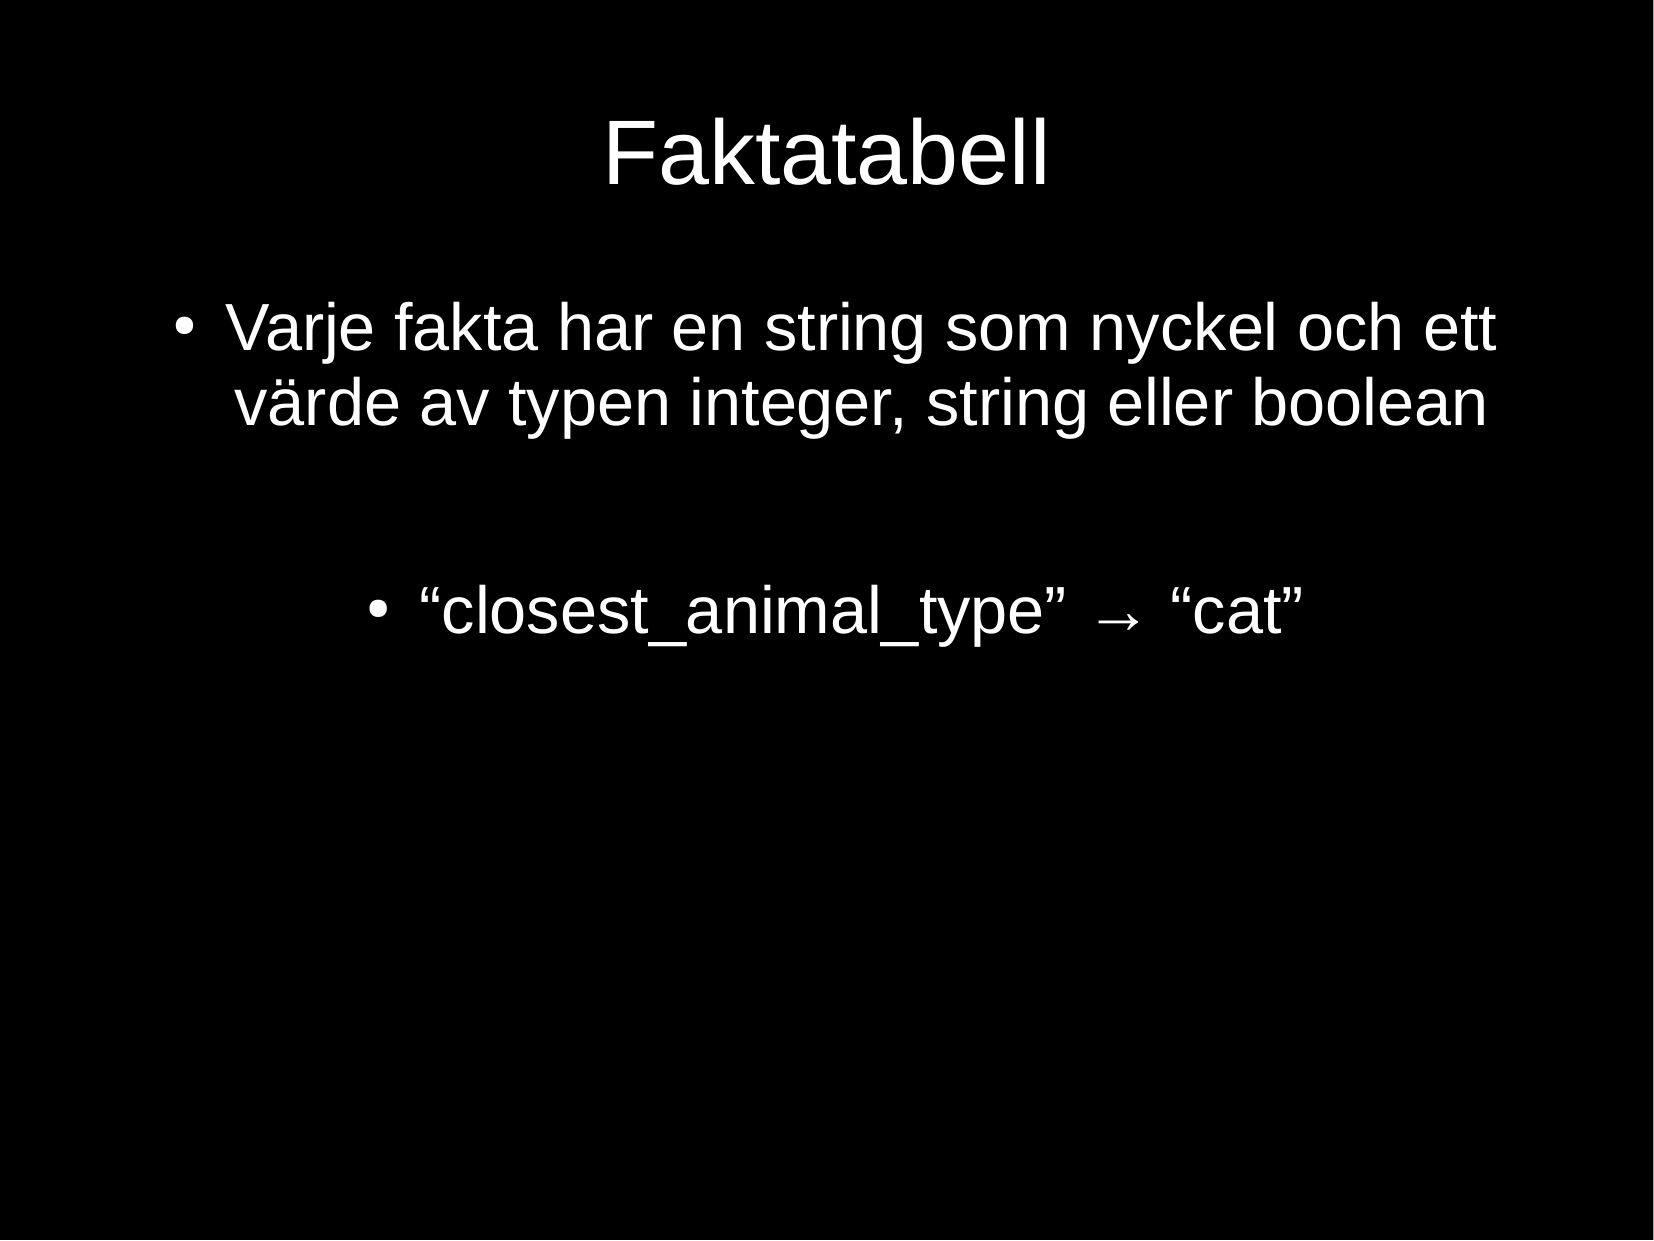

# Faktatabell
Varje fakta har en string som nyckel och ett värde av typen integer, string eller boolean
“closest_animal_type” → “cat”